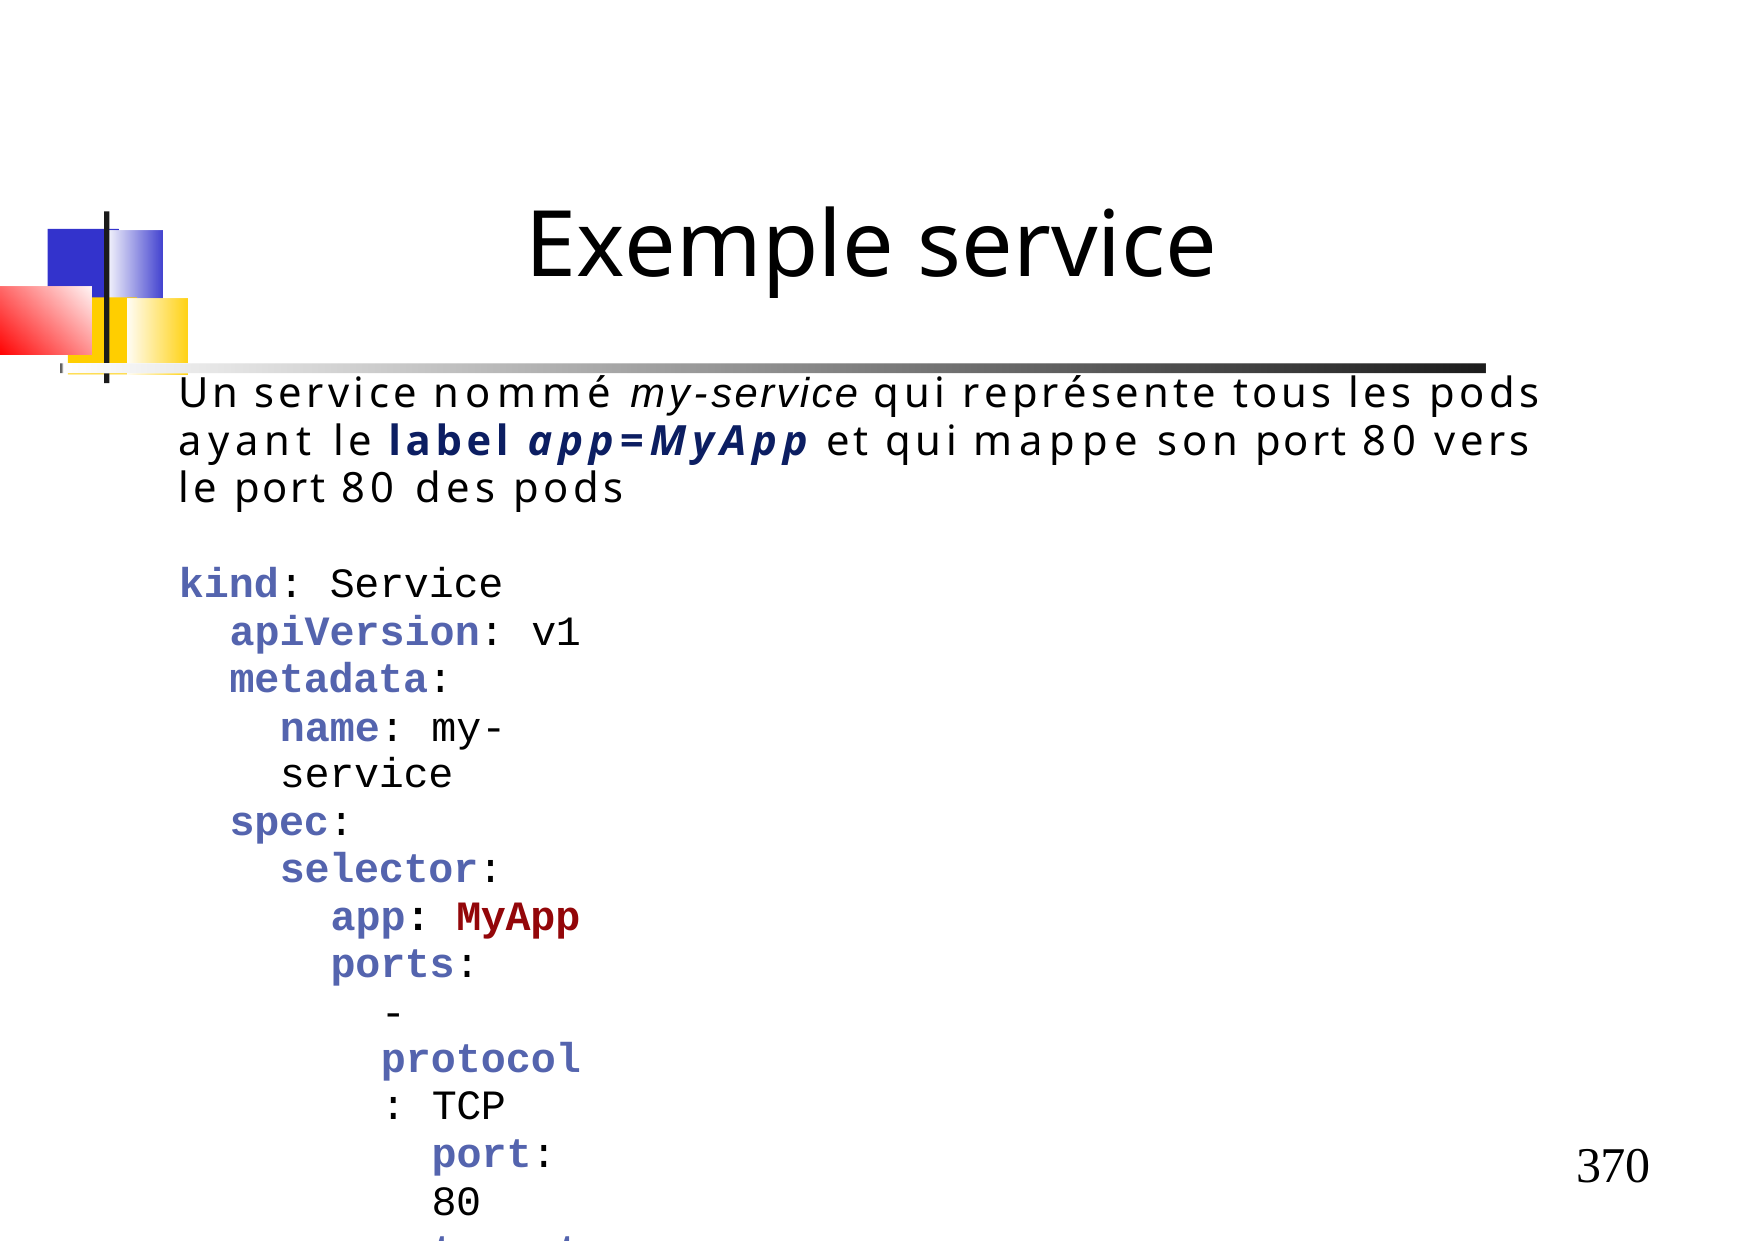

# Exemple service
Un service nommé my-service qui représente tous les pods ayant le label app=MyApp et qui mappe son port 80 vers le port 80 des pods
kind: Service apiVersion: v1 metadata:
name: my-service
spec:
selector: app: MyApp ports:
- protocol: TCP
port: 80
targetPort: 80
370